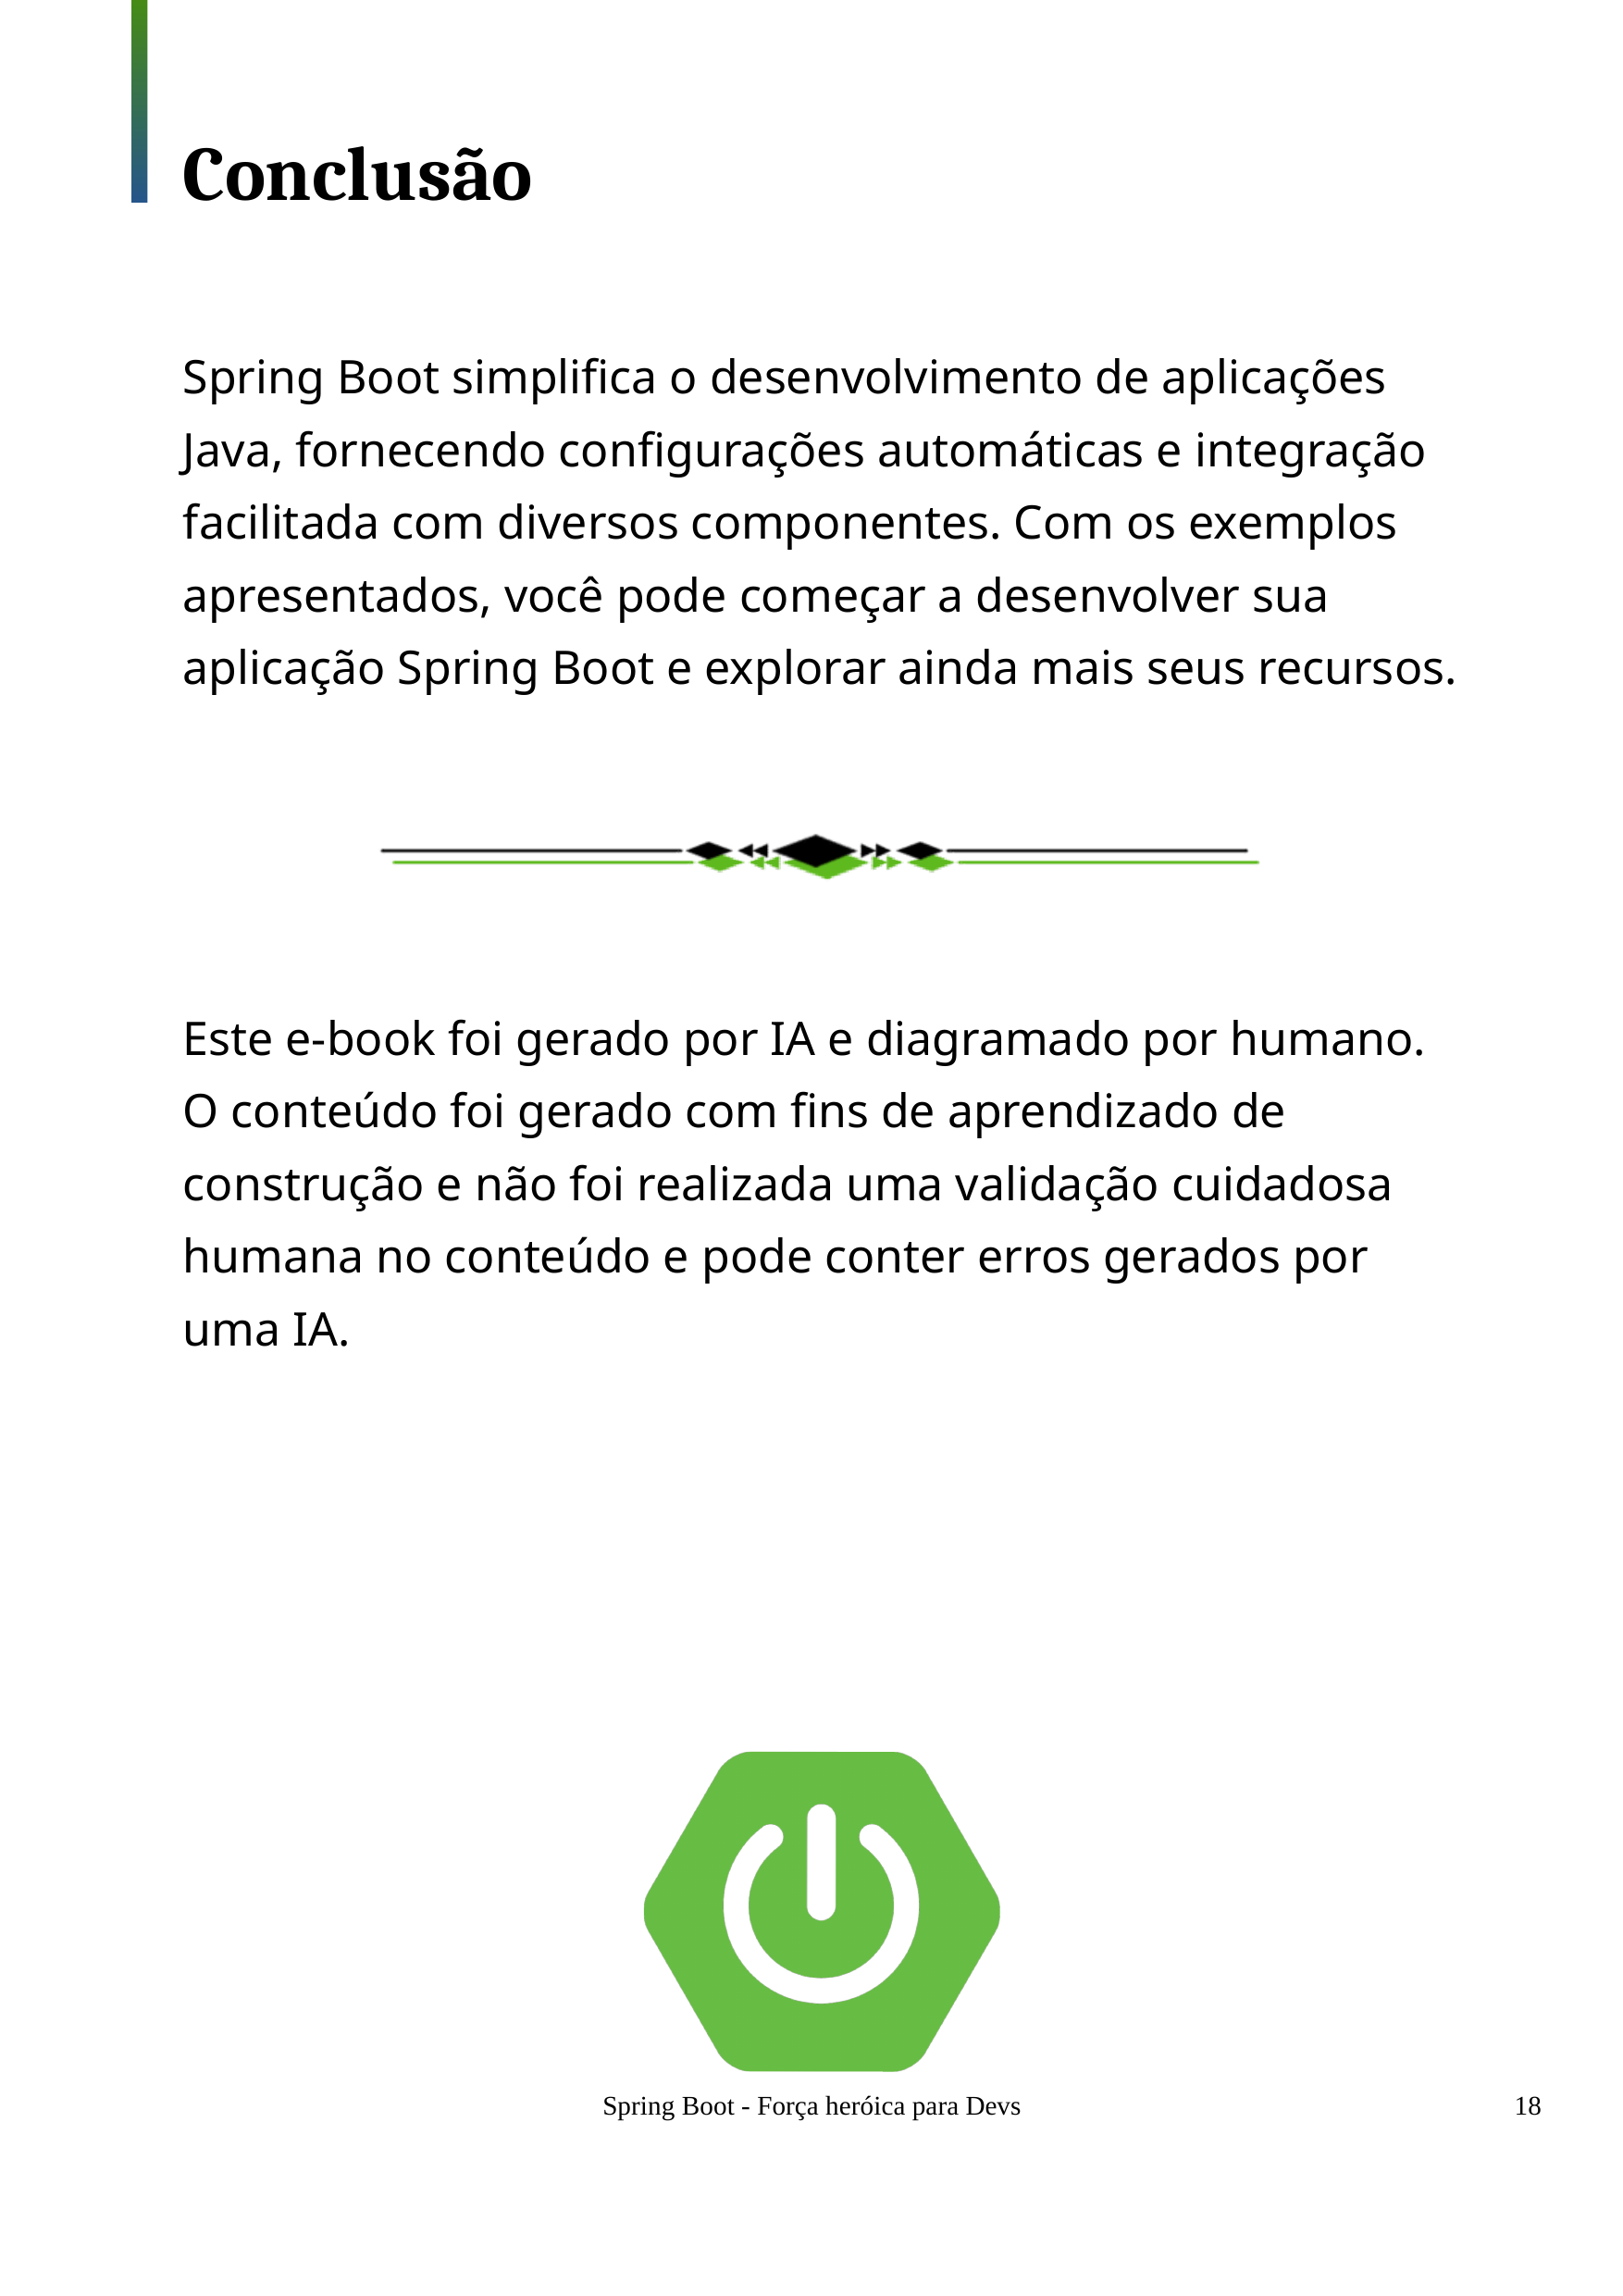

Conclusão
Spring Boot simplifica o desenvolvimento de aplicações Java, fornecendo configurações automáticas e integração facilitada com diversos componentes. Com os exemplos apresentados, você pode começar a desenvolver sua aplicação Spring Boot e explorar ainda mais seus recursos.
Este e-book foi gerado por IA e diagramado por humano.
O conteúdo foi gerado com fins de aprendizado de construção e não foi realizada uma validação cuidadosa humana no conteúdo e pode conter erros gerados por uma IA.
Spring Boot - Força heróica para Devs
18